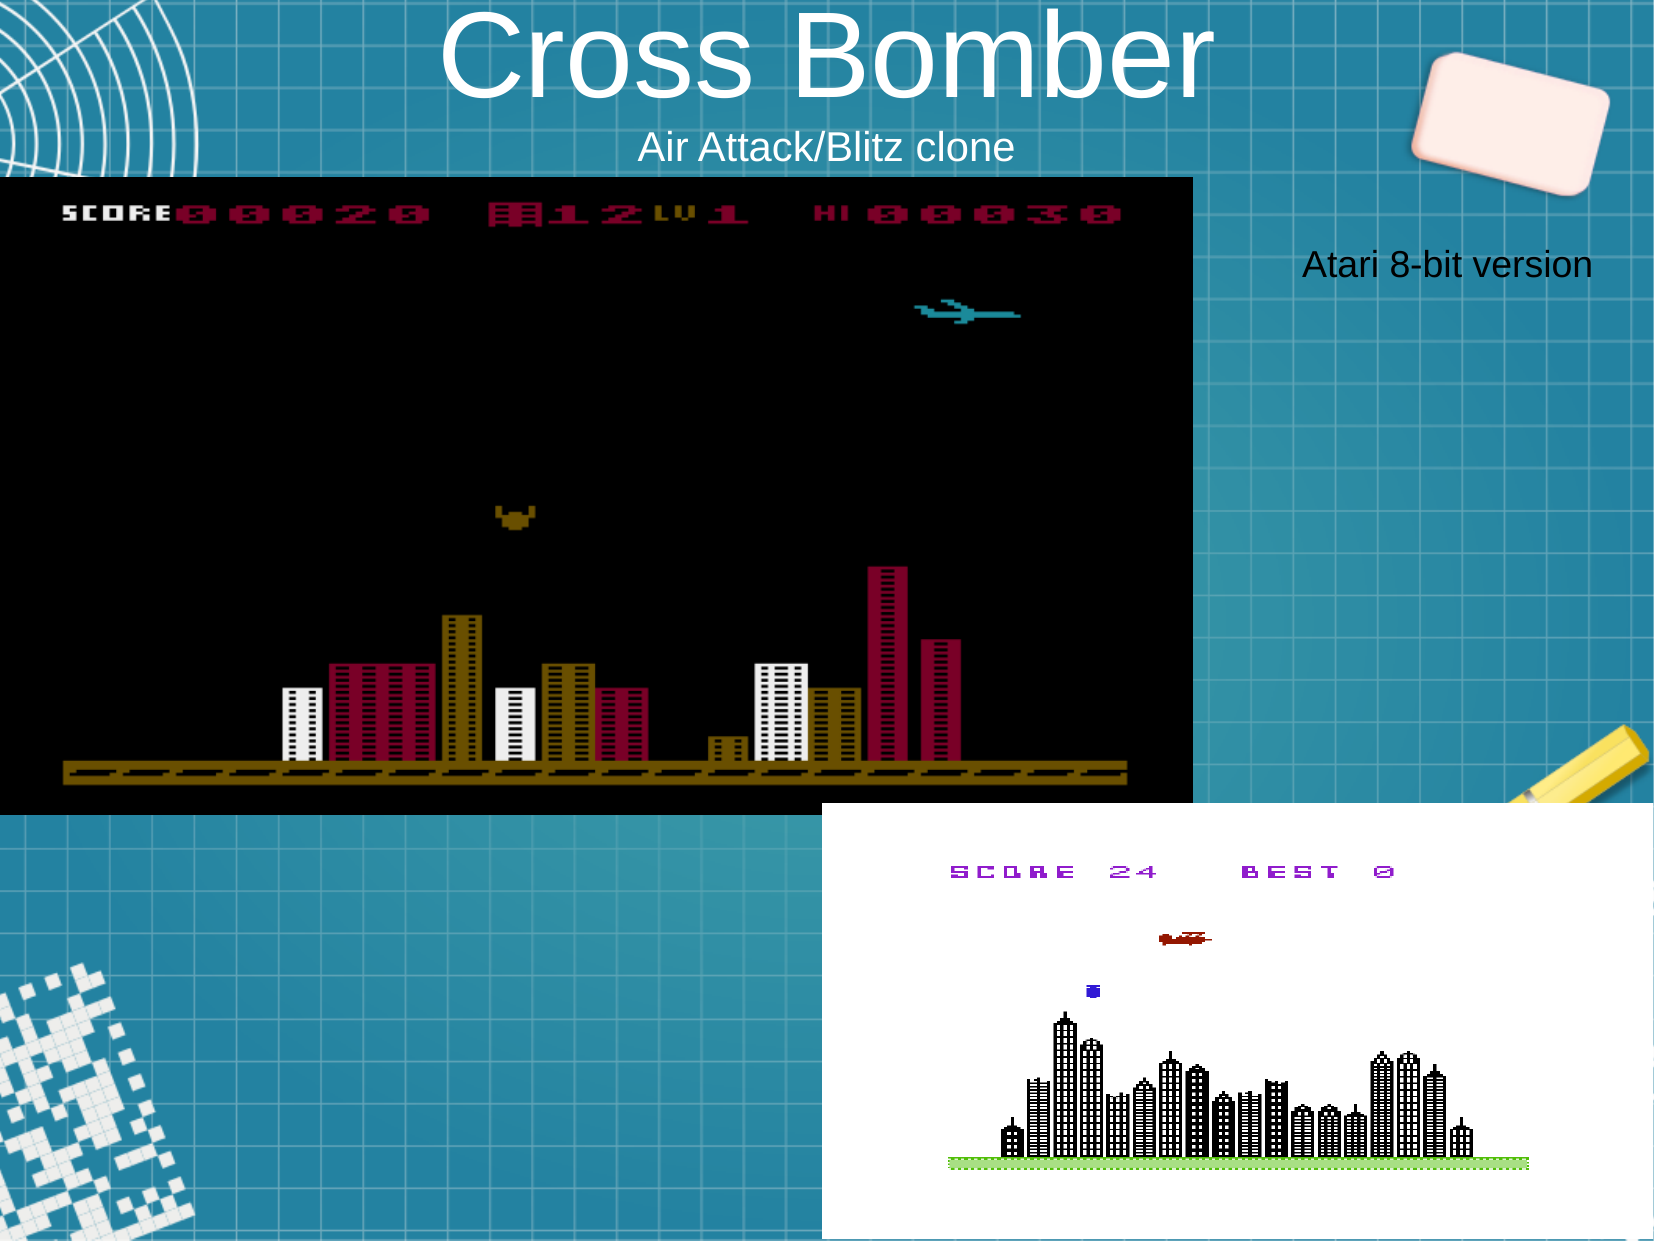

# Cross Bomber Air Attack/Blitz clone
Atari 8-bit version